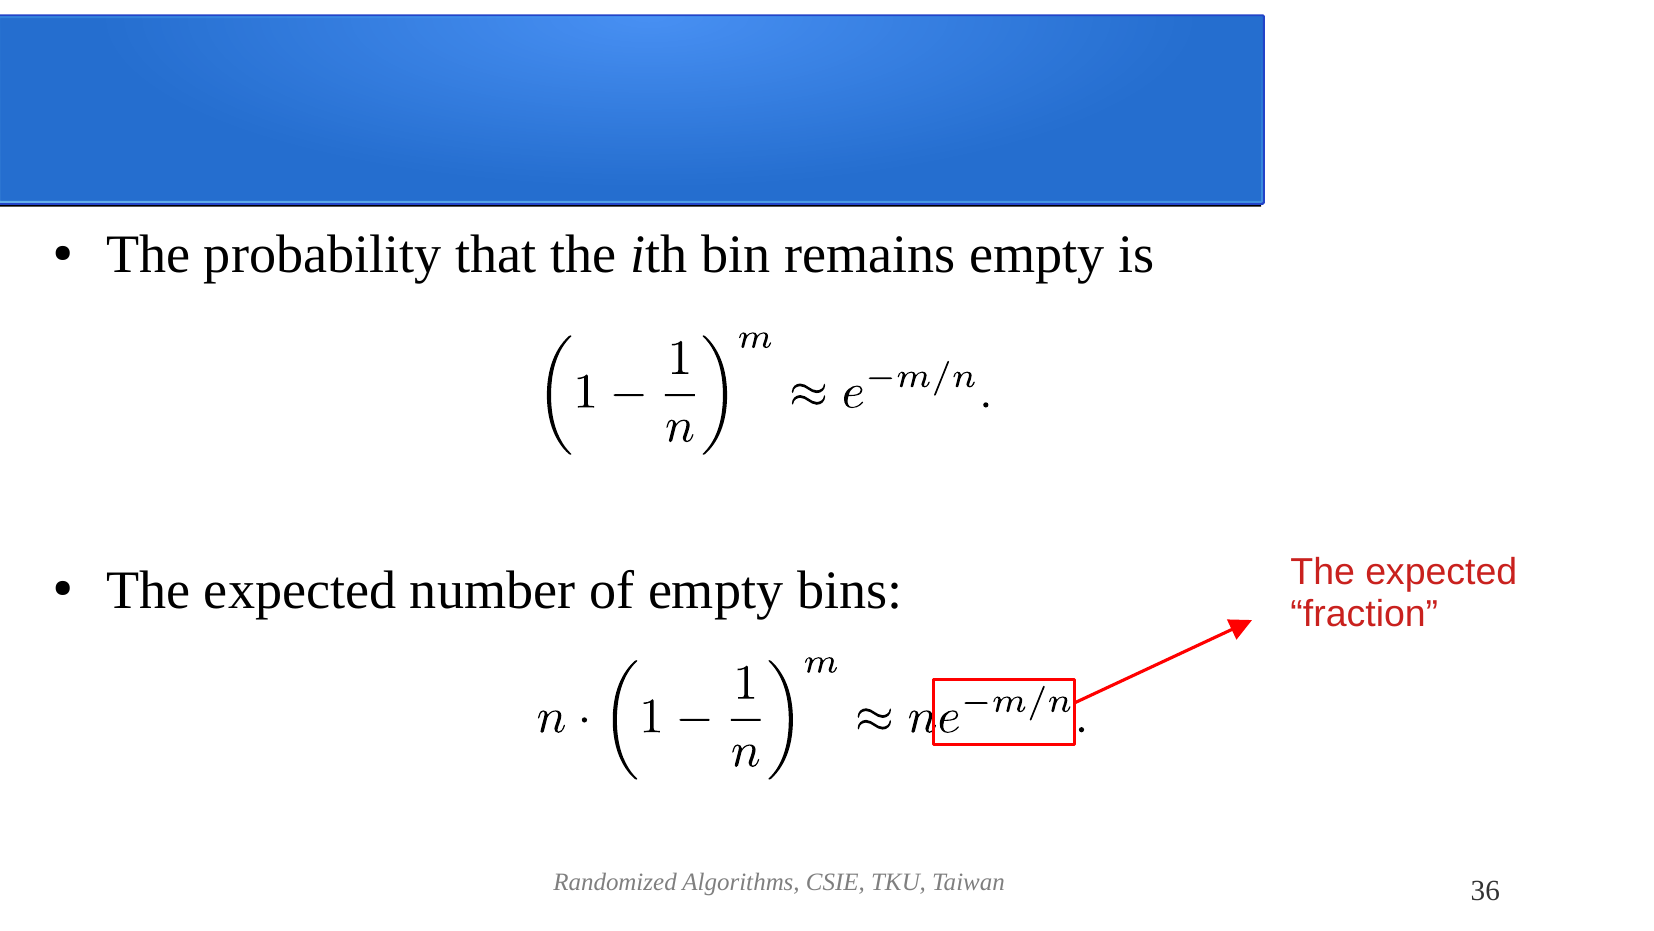

#
The probability that the ith bin remains empty is
The expected number of empty bins:
The expected “fraction”
Randomized Algorithms, CSIE, TKU, Taiwan
36